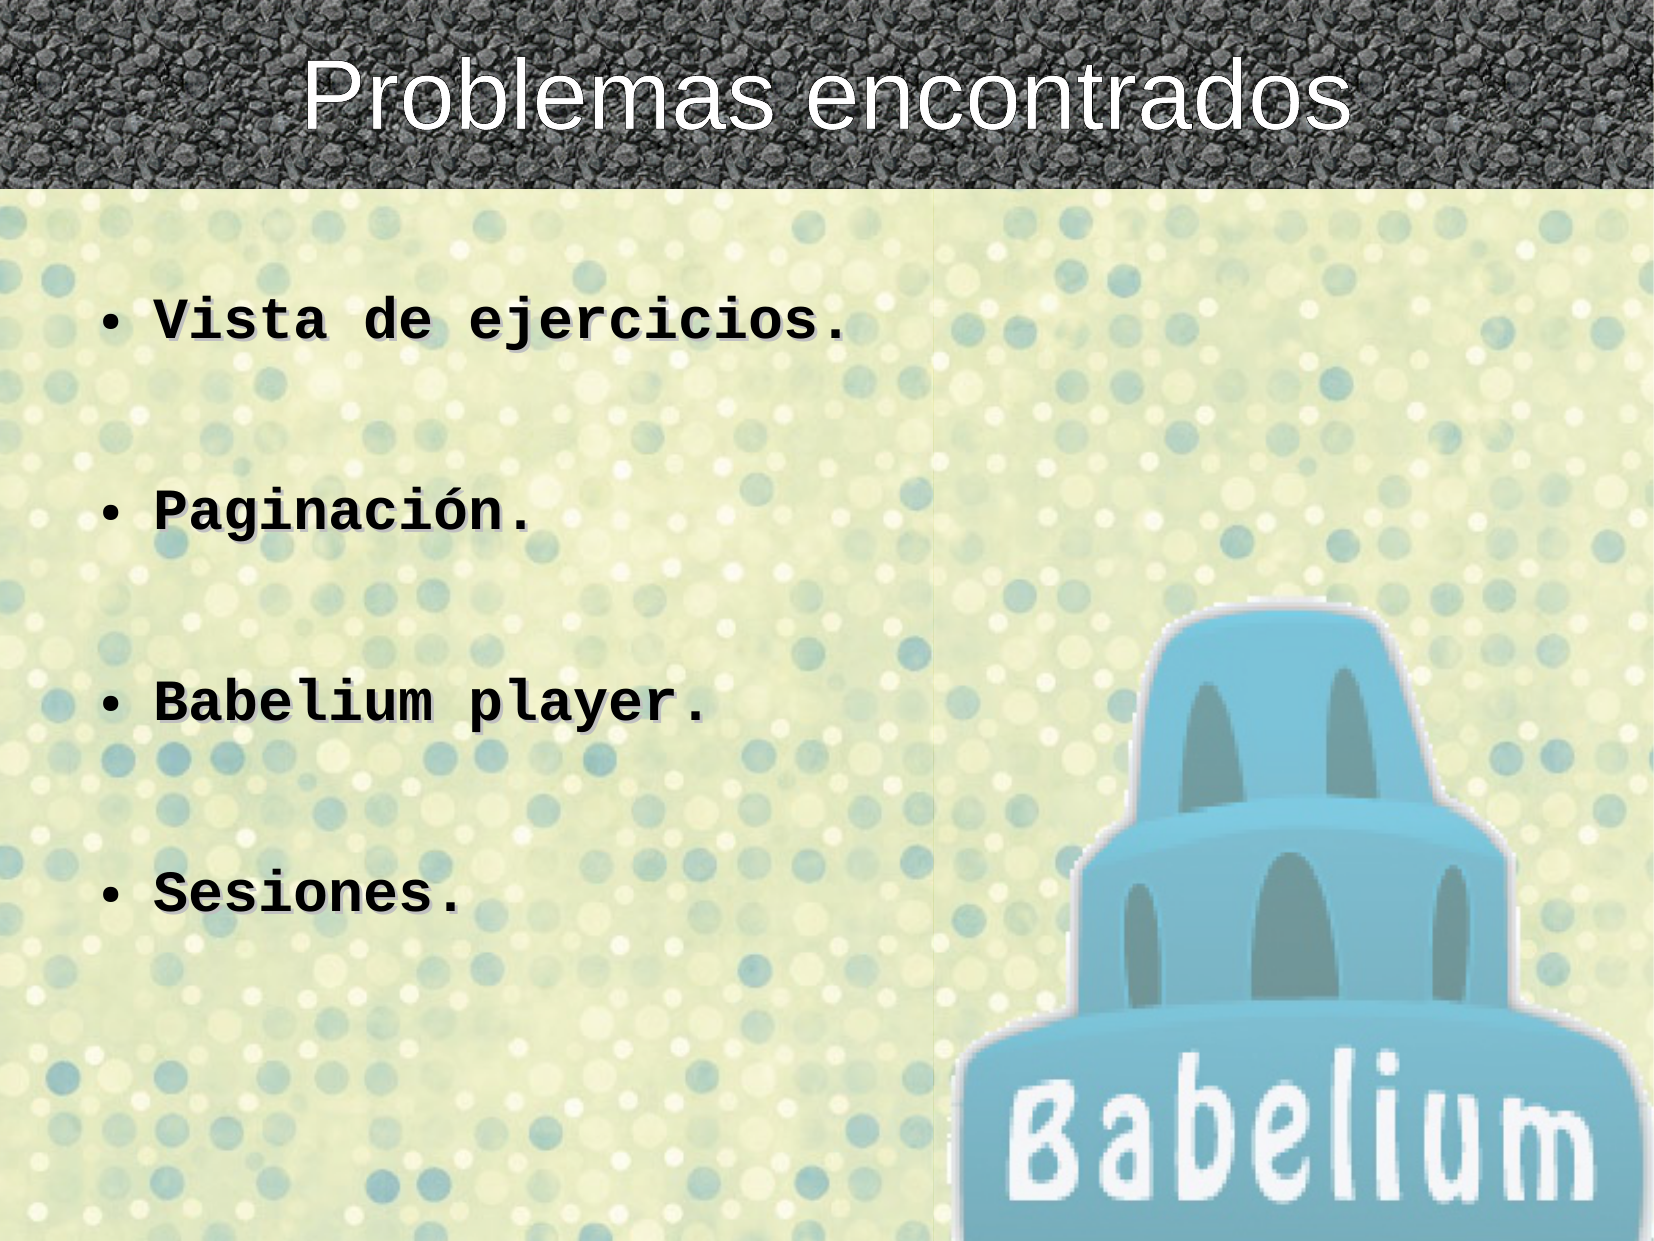

# Problemas encontrados
Vista de ejercicios.
Paginación.
Babelium player.
Sesiones.